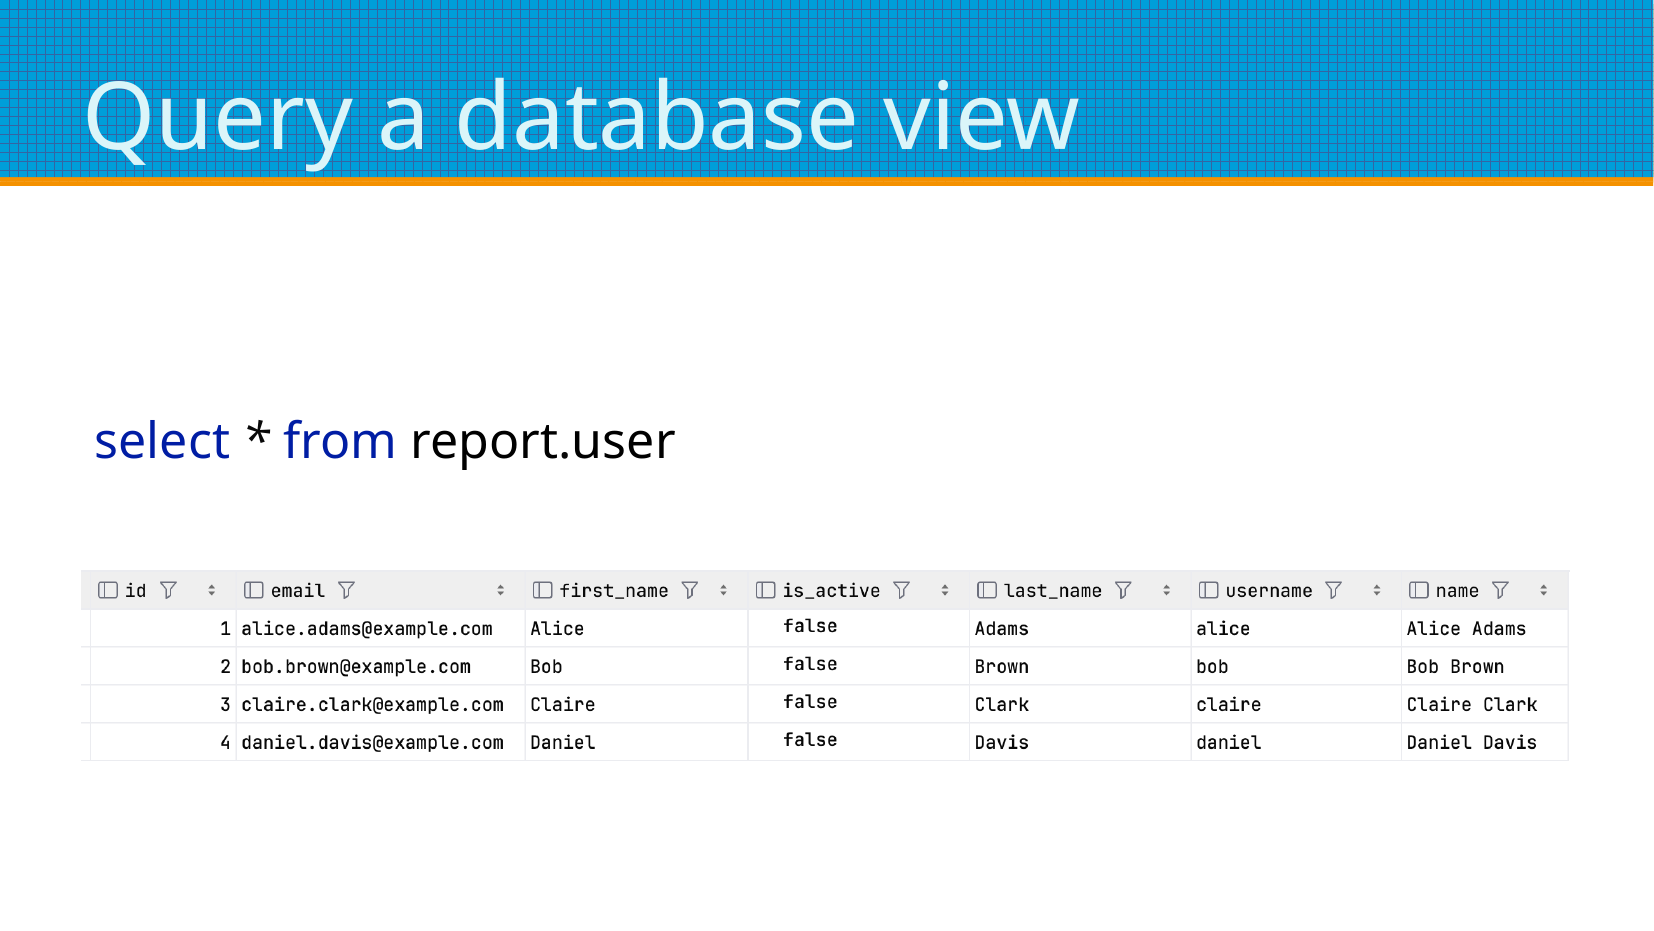

# Query a database view
select * from report.user